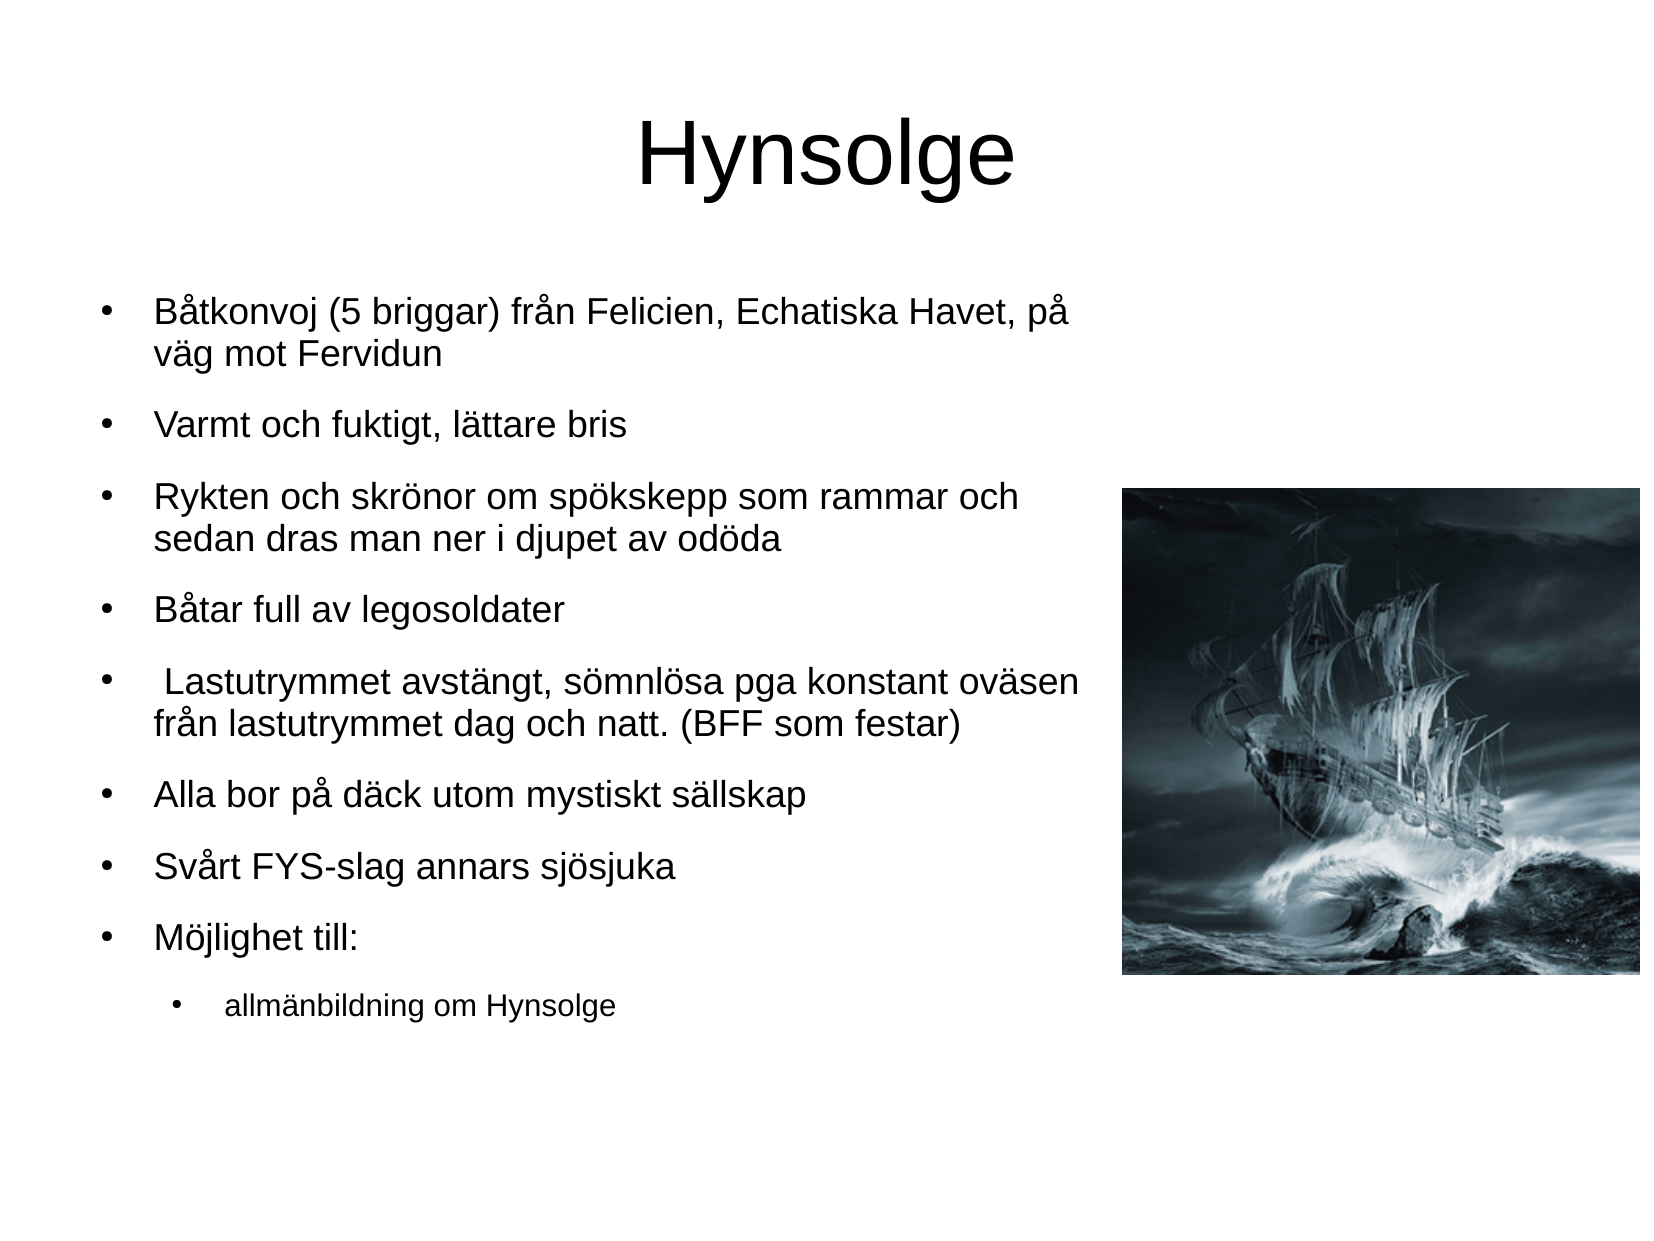

# Hynsolge
Båtkonvoj (5 briggar) från Felicien, Echatiska Havet, på väg mot Fervidun
Varmt och fuktigt, lättare bris
Rykten och skrönor om spökskepp som rammar och sedan dras man ner i djupet av odöda
Båtar full av legosoldater
 Lastutrymmet avstängt, sömnlösa pga konstant oväsen från lastutrymmet dag och natt. (BFF som festar)
Alla bor på däck utom mystiskt sällskap
Svårt FYS-slag annars sjösjuka
Möjlighet till:
allmänbildning om Hynsolge